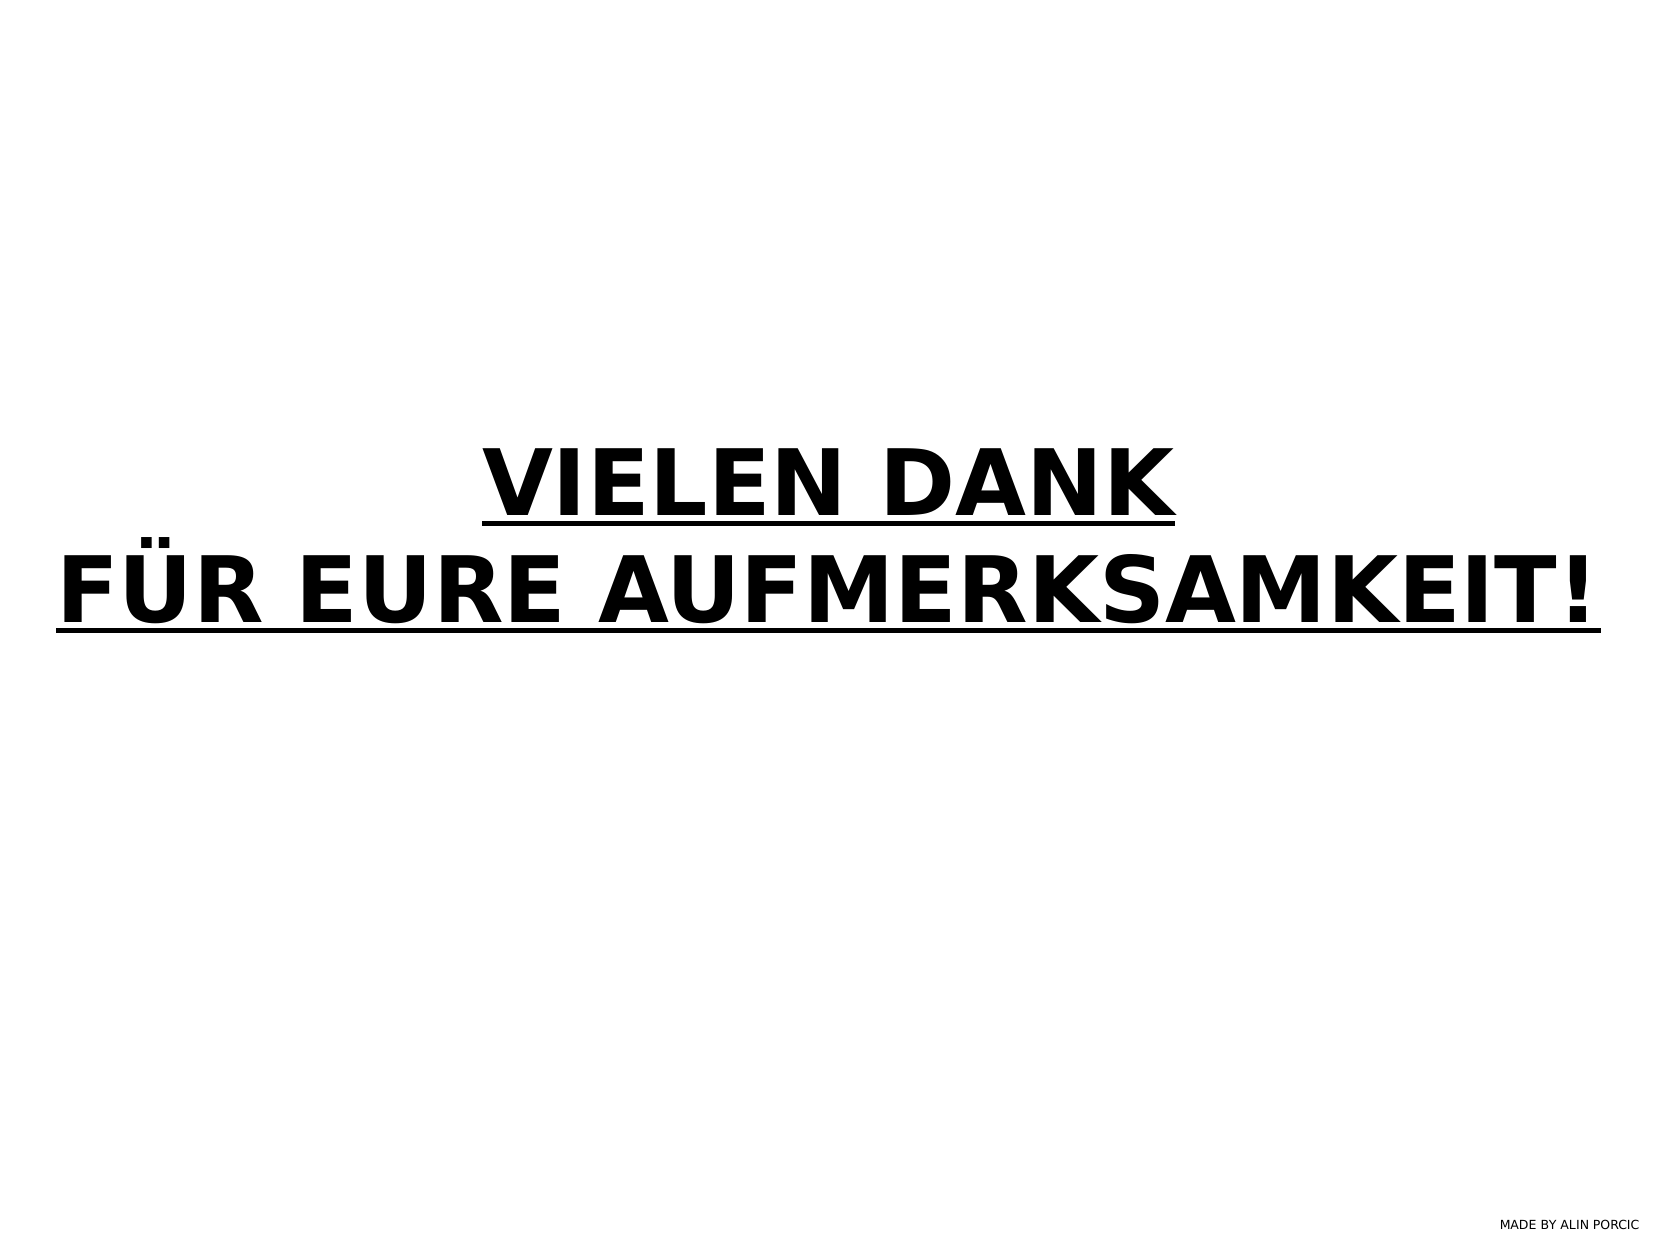

# VIELEN DANK FÜR EURE AUFMERKSAMKEIT!
MADE BY ALIN PORCIC